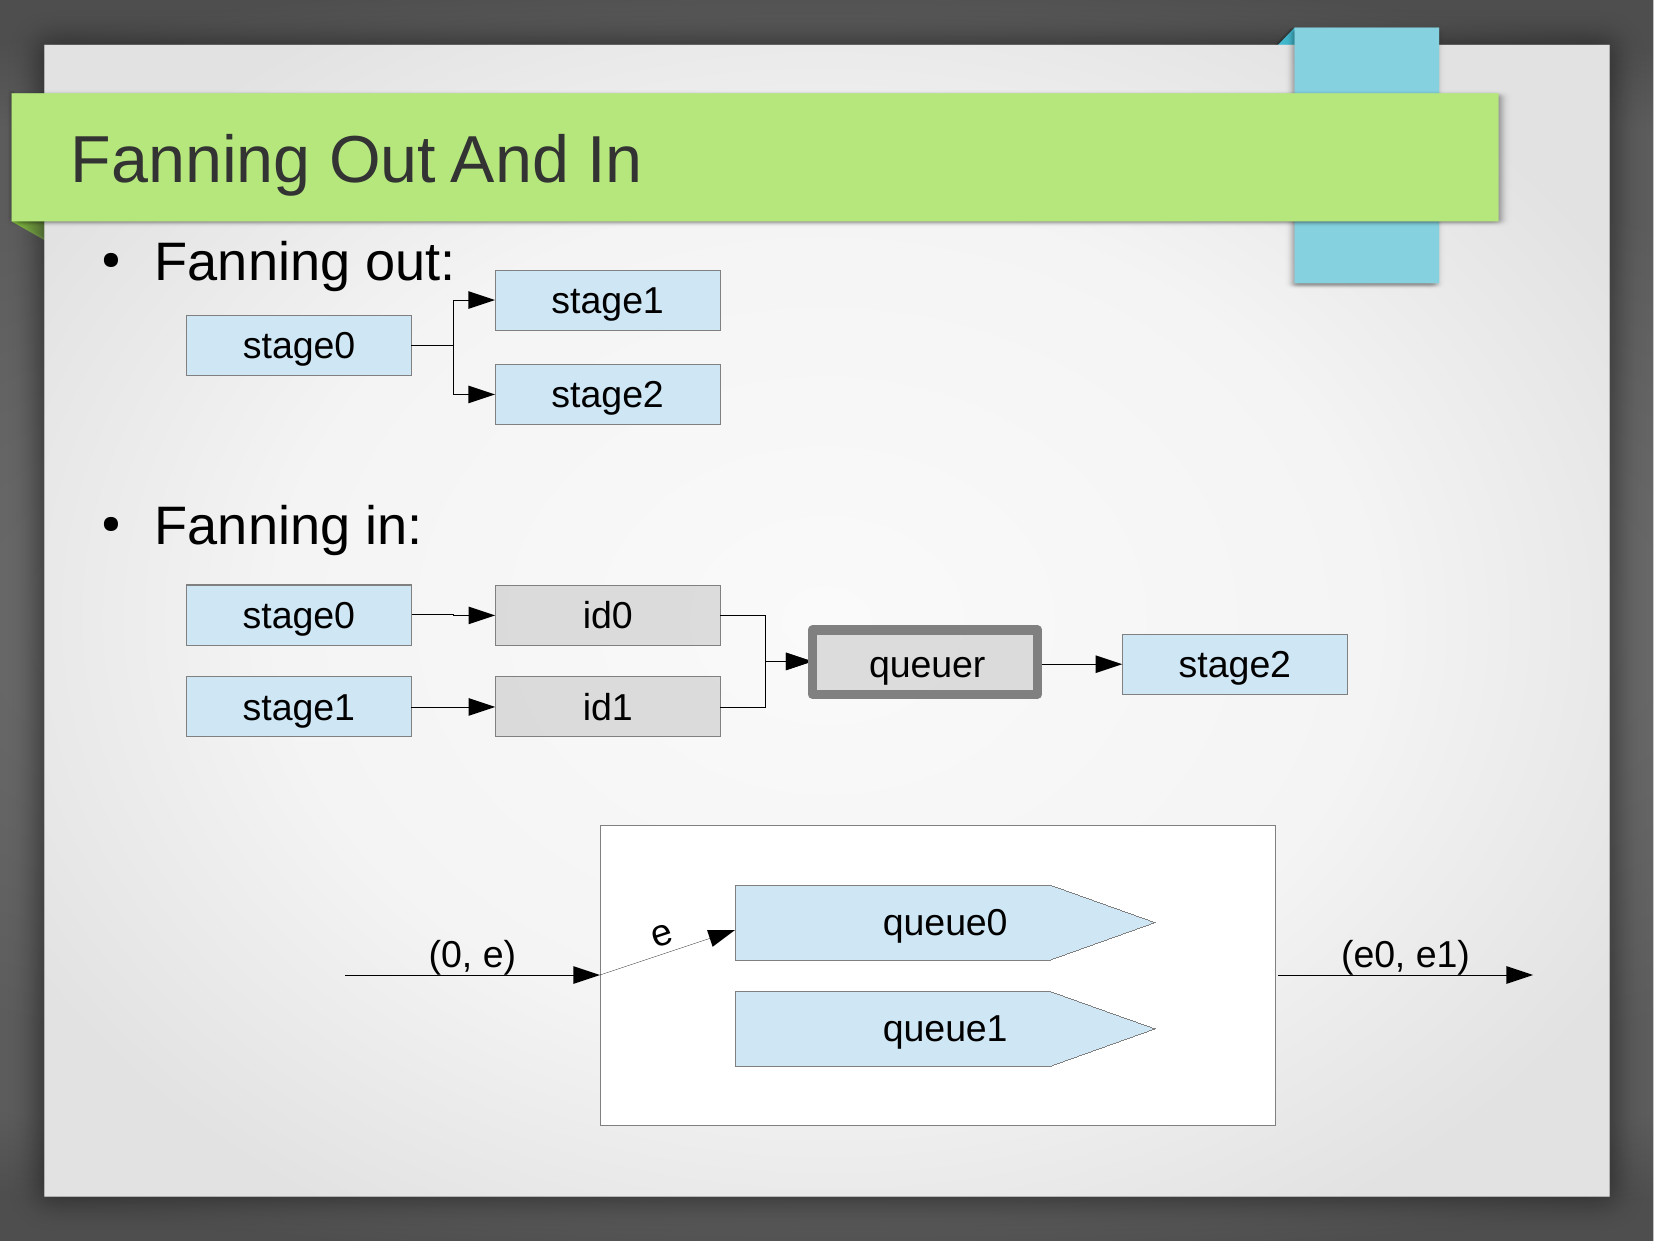

# Fanning Out And In
Fanning out:
Fanning in:
stage1
stage0
stage2
stream_vals
stream_vals
stage0
id0
queuer
stage2
stage1
id1
queue0
e
(0, e)
(e0, e1)
queue1